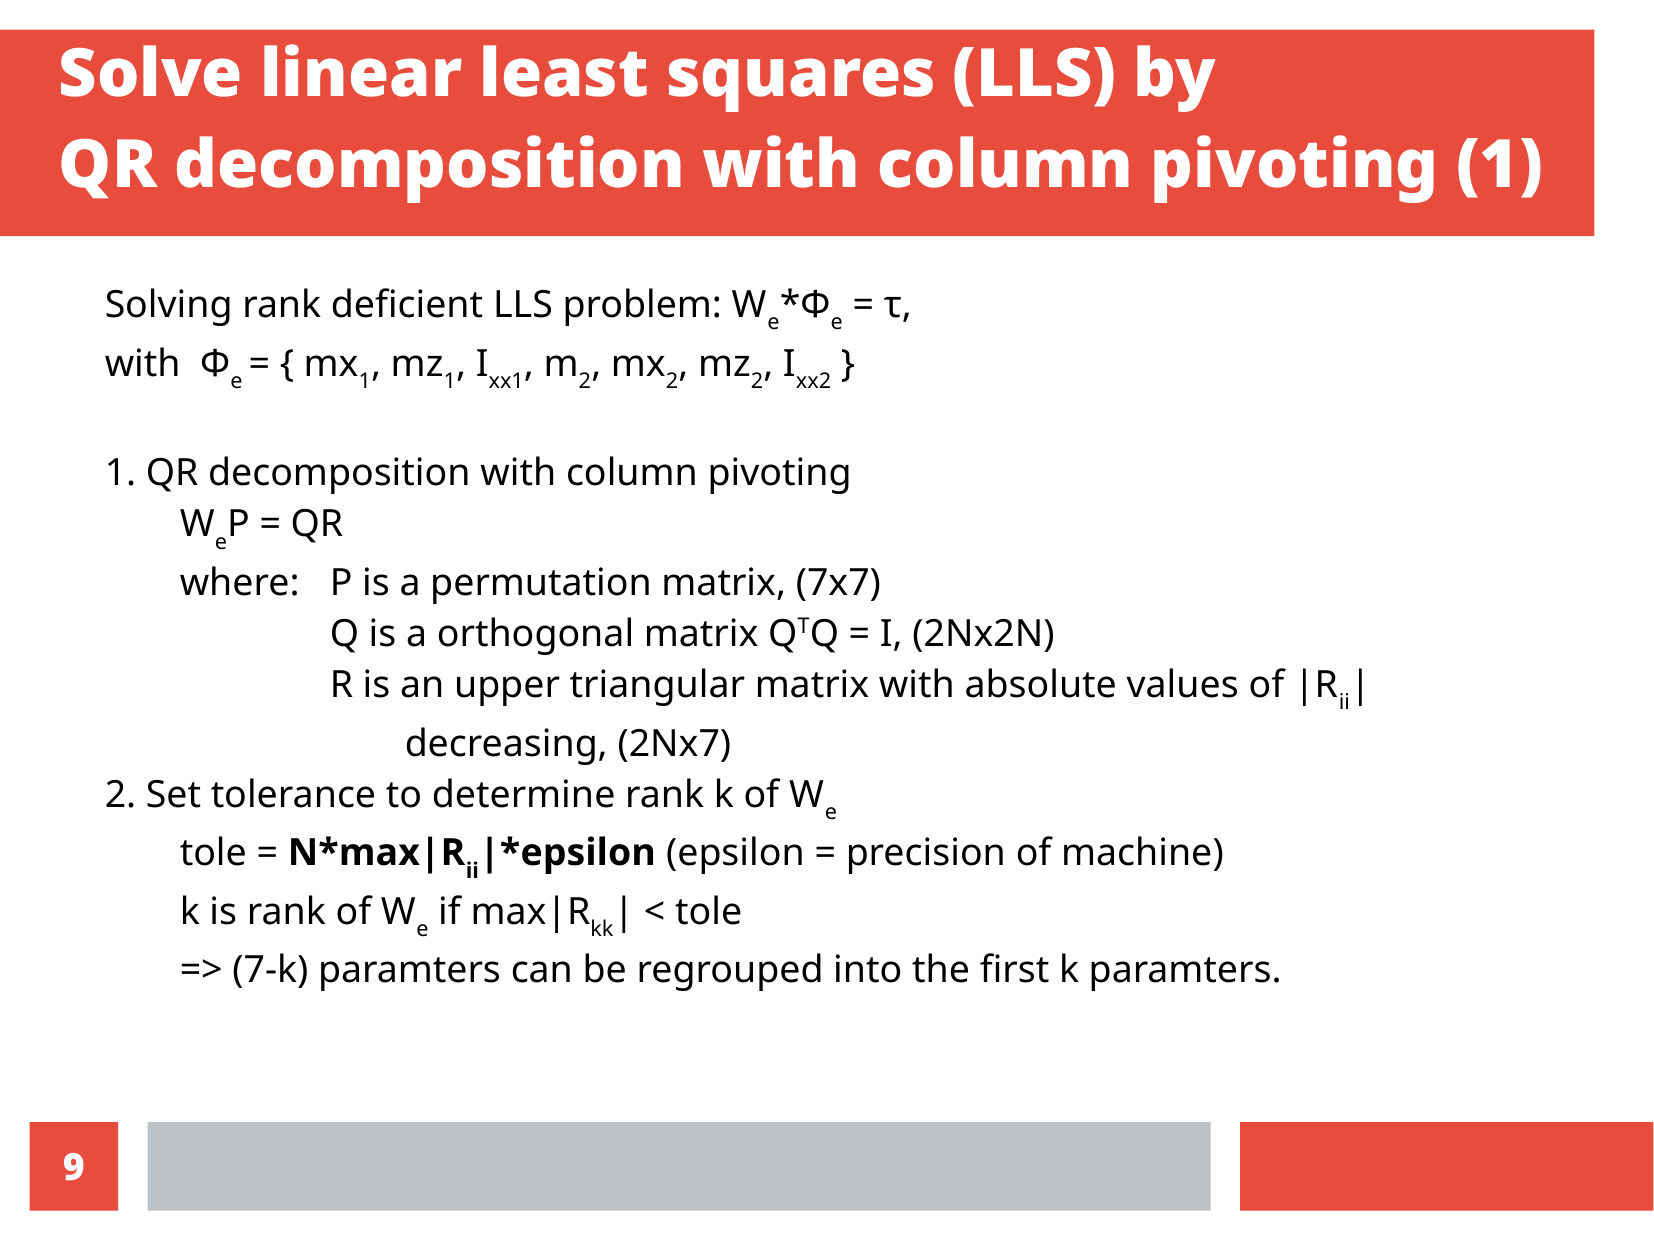

# Solve linear least squares (LLS) by QR decomposition with column pivoting (1)
Solving rank deficient LLS problem: We*Φe = τ,
with Φe = { mx1, mz1, Ixx1, m2, mx2, mz2, Ixx2 }
1. QR decomposition with column pivoting
	WeP = QR
	where: 	P is a permutation matrix, (7x7)
			Q is a orthogonal matrix QTQ = I, (2Nx2N)
			R is an upper triangular matrix with absolute values of |Rii| 					decreasing, (2Nx7)
2. Set tolerance to determine rank k of We
	tole = N*max|Rii|*epsilon (epsilon = precision of machine)
	k is rank of We if max|Rkk| < tole
	=> (7-k) paramters can be regrouped into the first k paramters.
9